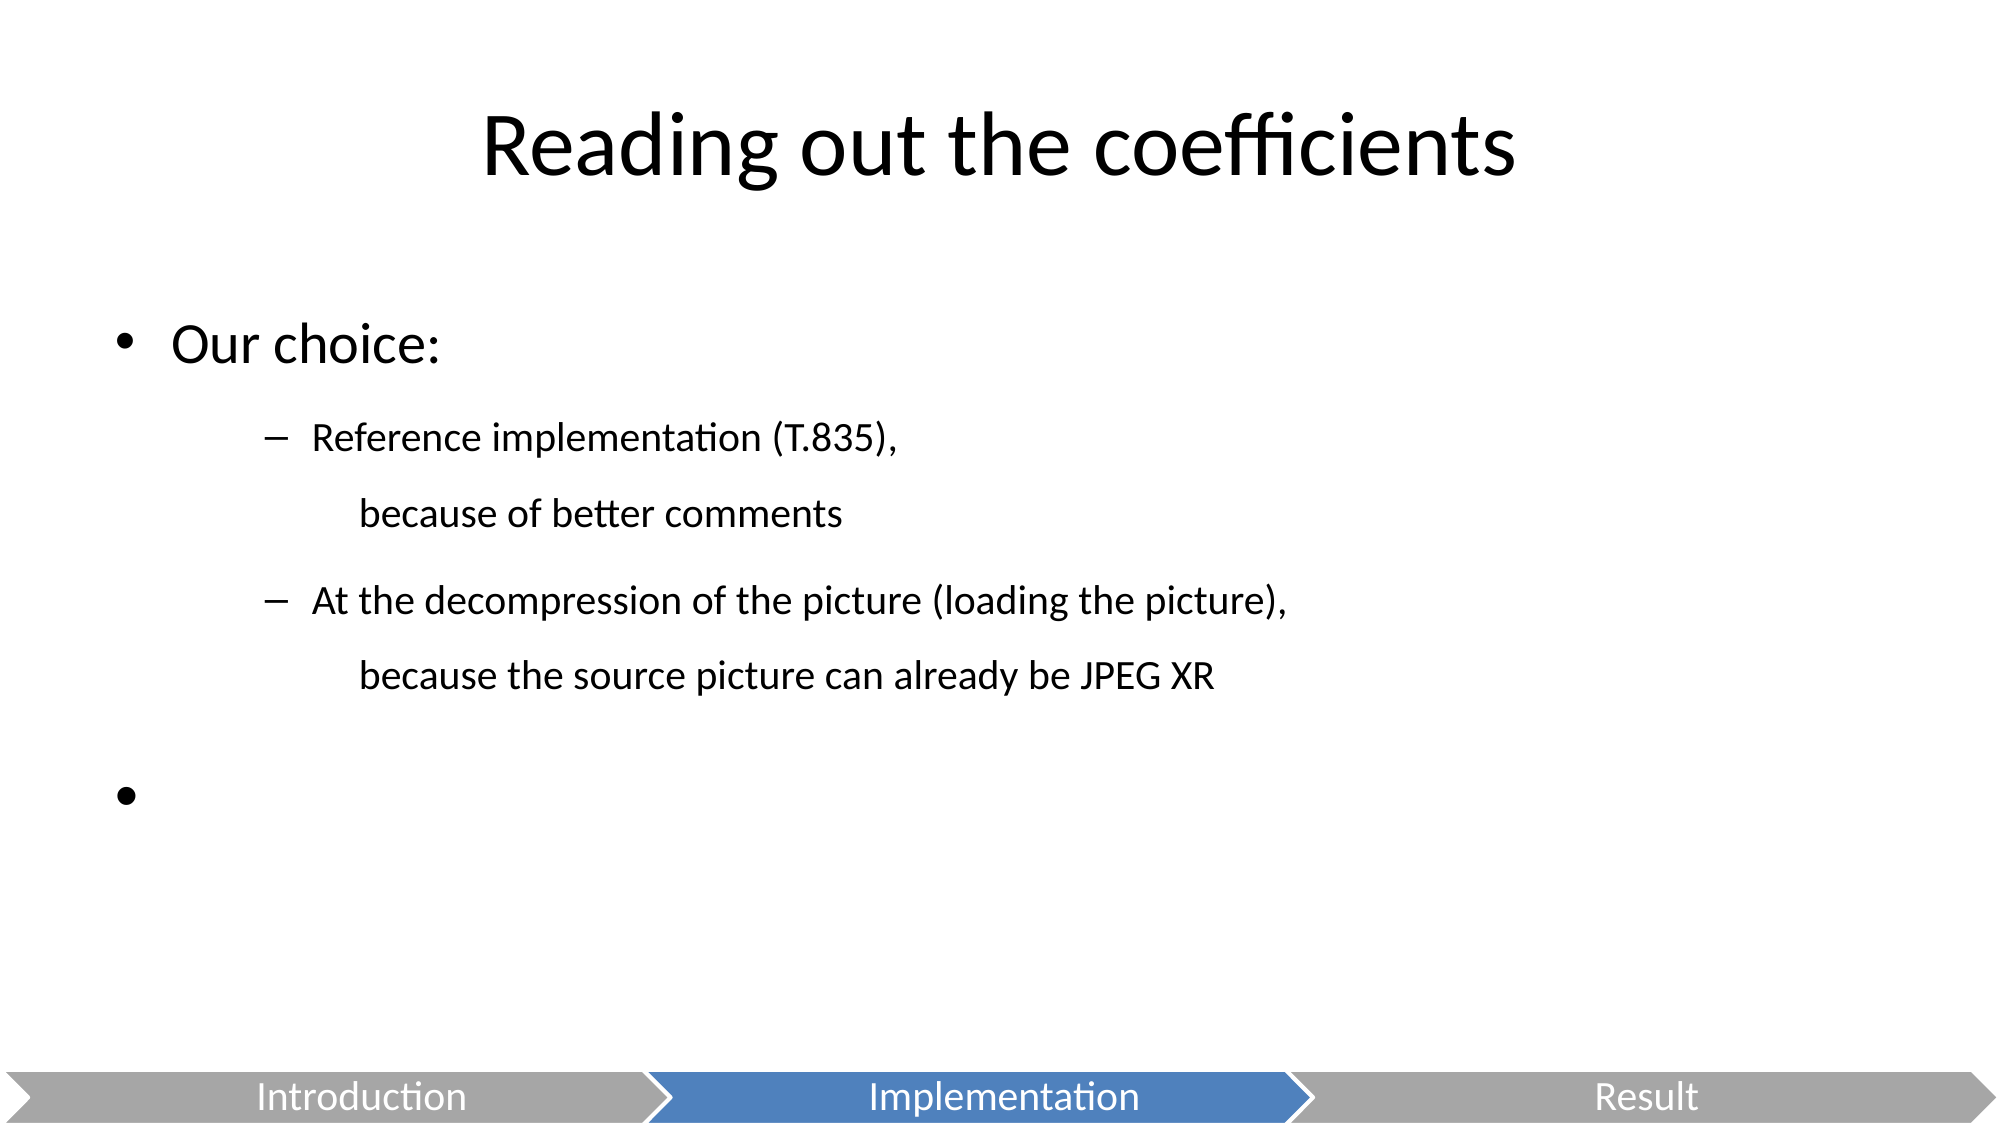

# Reading out the coefficients
Our choice:
Reference implementation (T.835),
because of better comments
At the decompression of the picture (loading the picture),
because the source picture can already be JPEG XR
Introduction
Implementation
Result